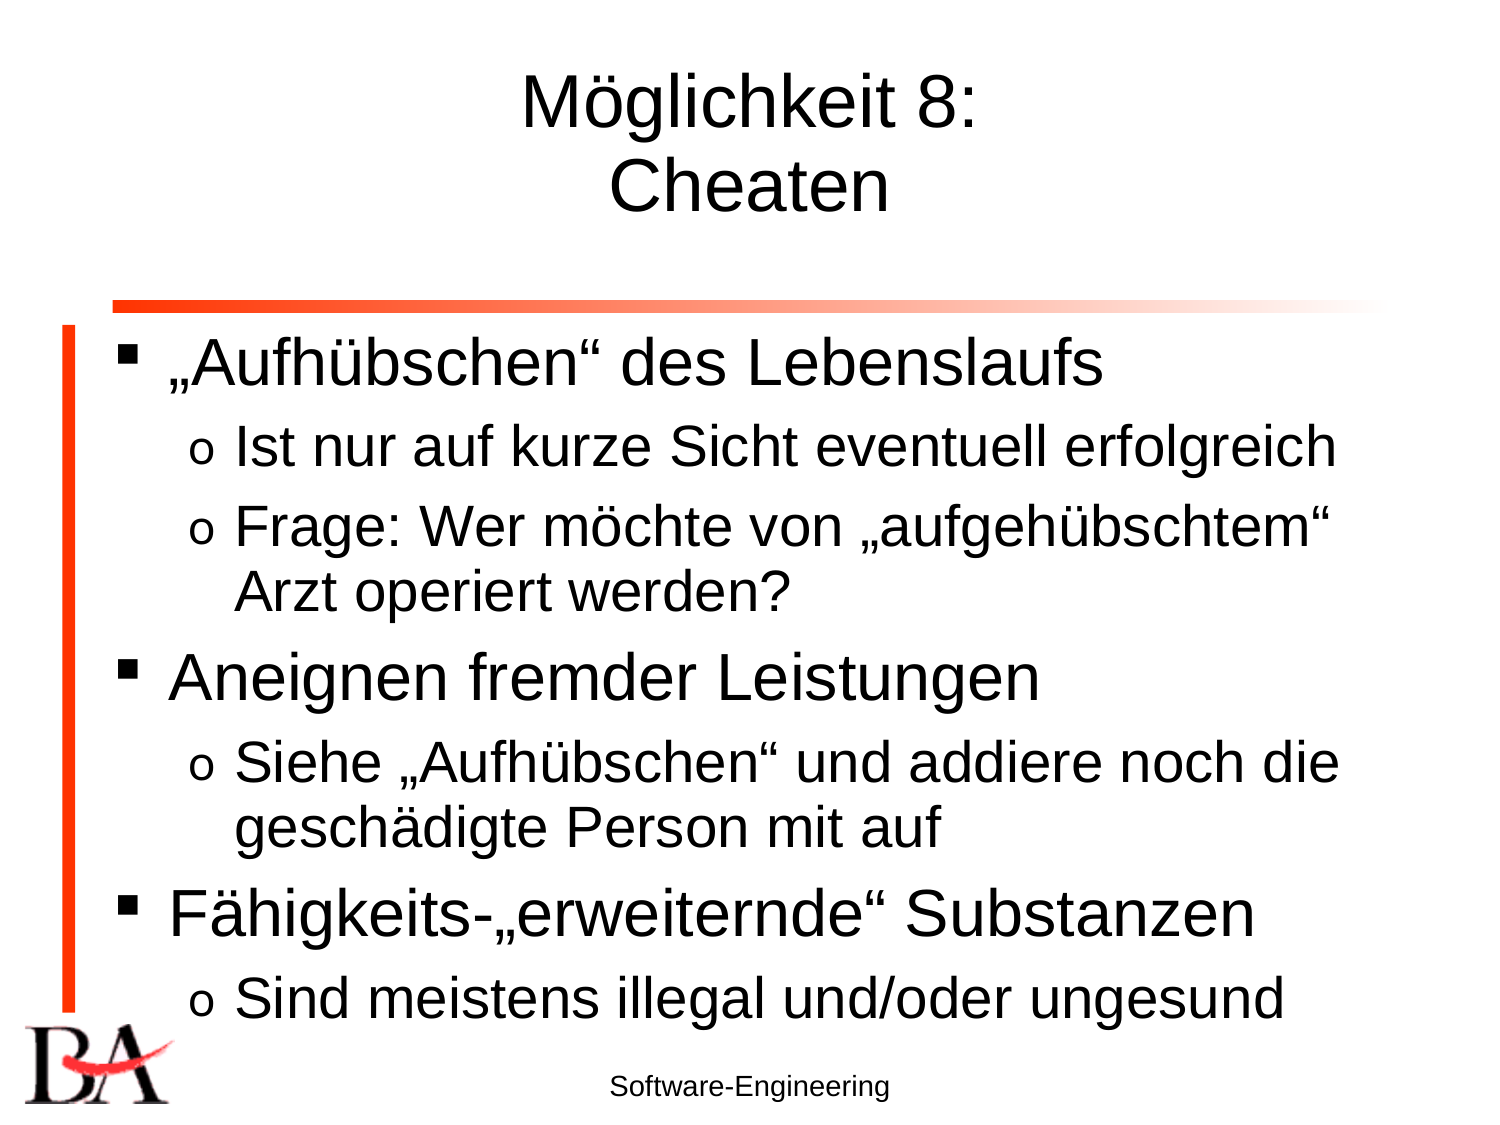

# Möglichkeit 8: Cheaten
„Aufhübschen“ des Lebenslaufs
Ist nur auf kurze Sicht eventuell erfolgreich
Frage: Wer möchte von „aufgehübschtem“ Arzt operiert werden?
Aneignen fremder Leistungen
Siehe „Aufhübschen“ und addiere noch die geschädigte Person mit auf
Fähigkeits-„erweiternde“ Substanzen
Sind meistens illegal und/oder ungesund